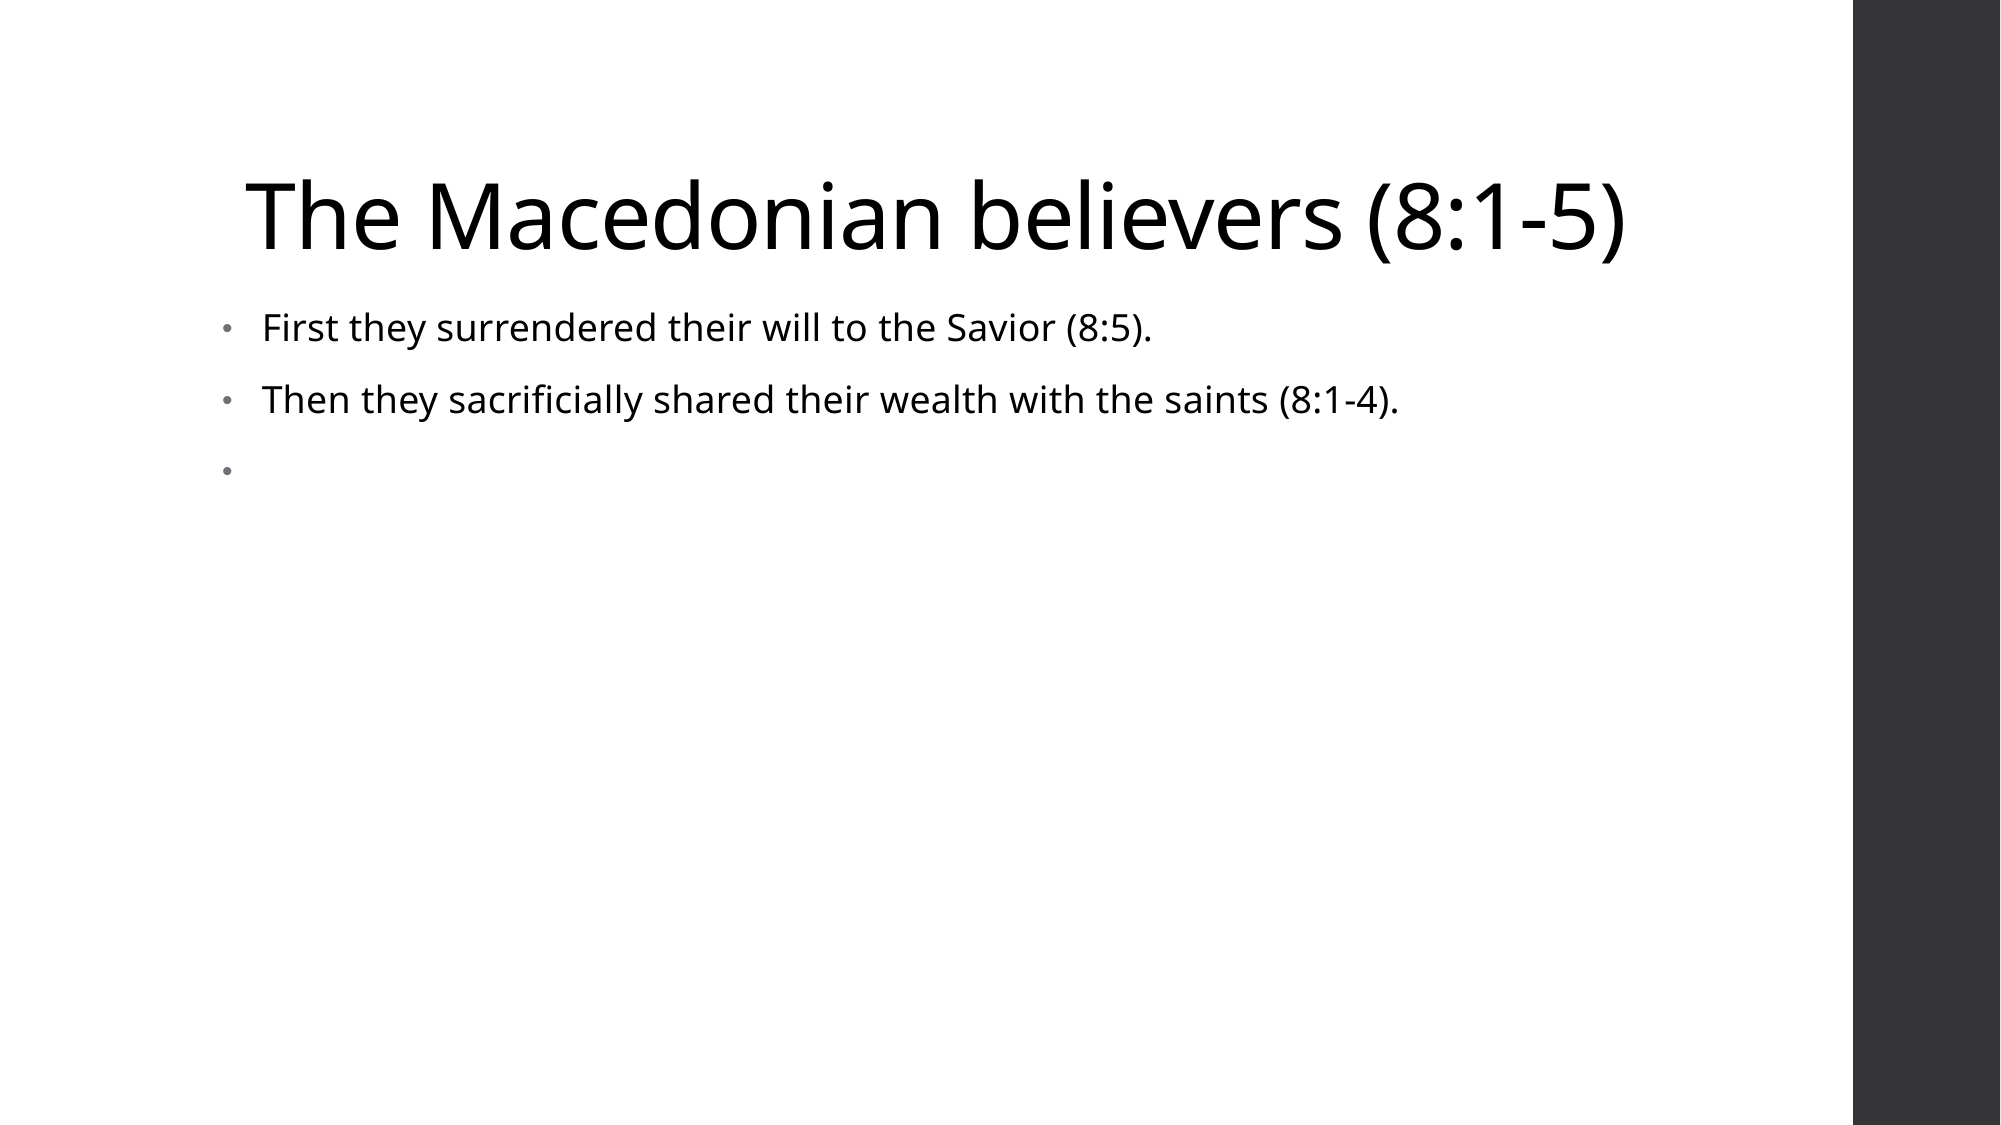

# The Macedonian believers (8:1-5)
 First they surrendered their will to the Savior (8:5).
 Then they sacrificially shared their wealth with the saints (8:1-4).